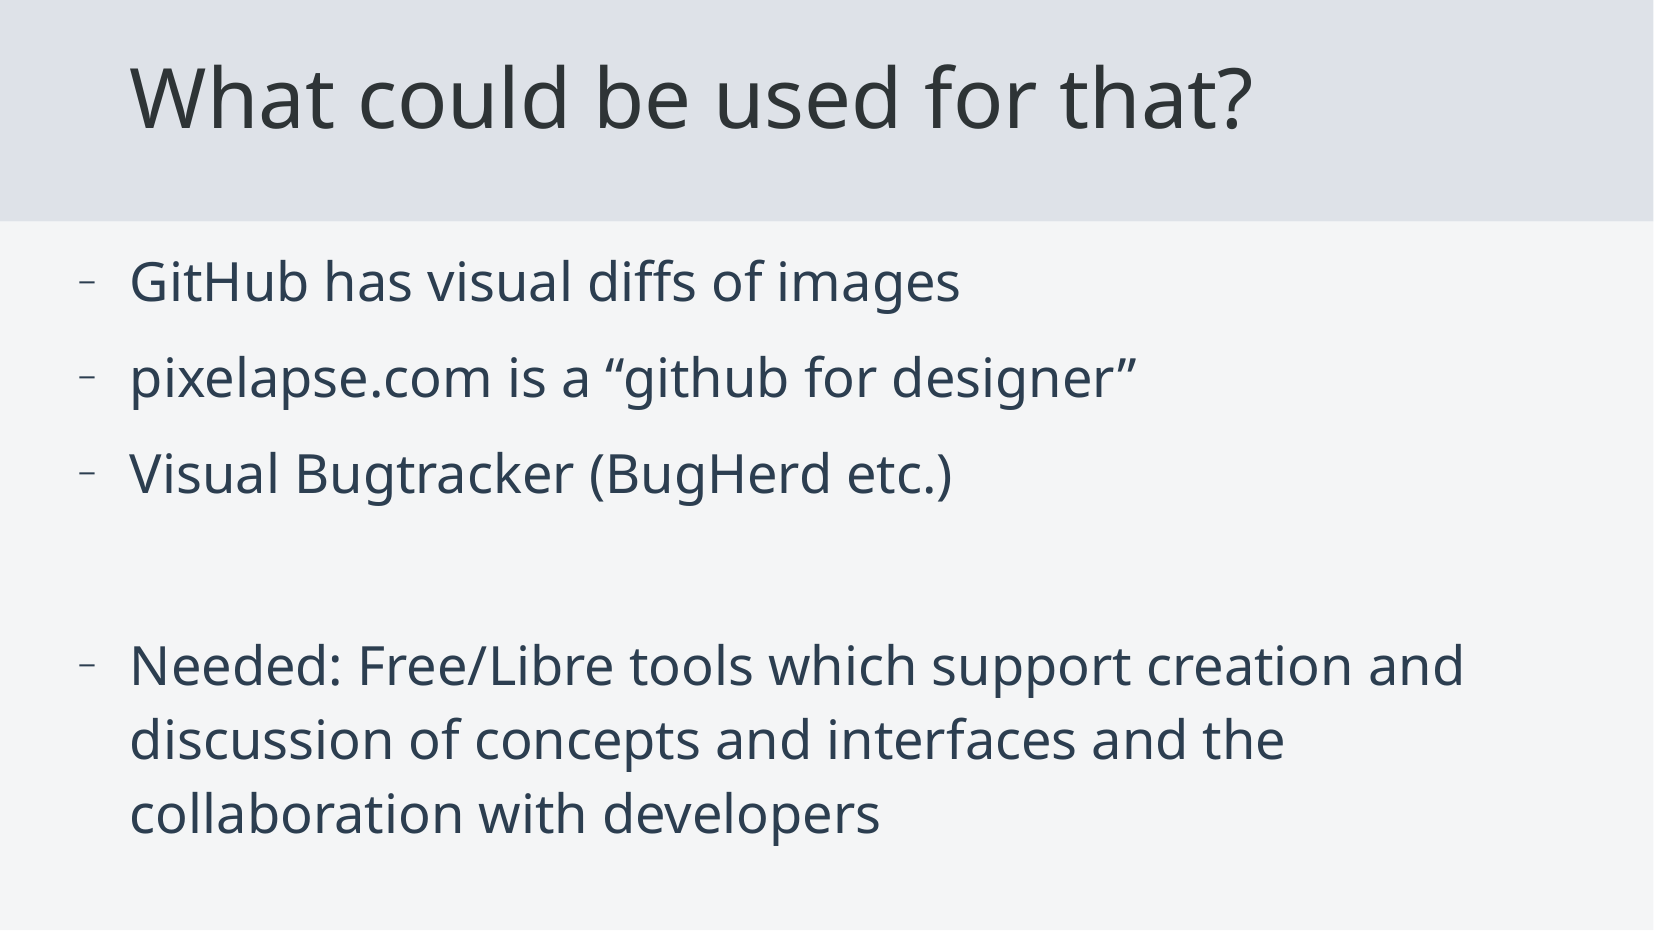

# What could be used for that?
GitHub has visual diffs of images
pixelapse.com is a “github for designer”
Visual Bugtracker (BugHerd etc.)
Needed: Free/Libre tools which support creation and discussion of concepts and interfaces and the collaboration with developers